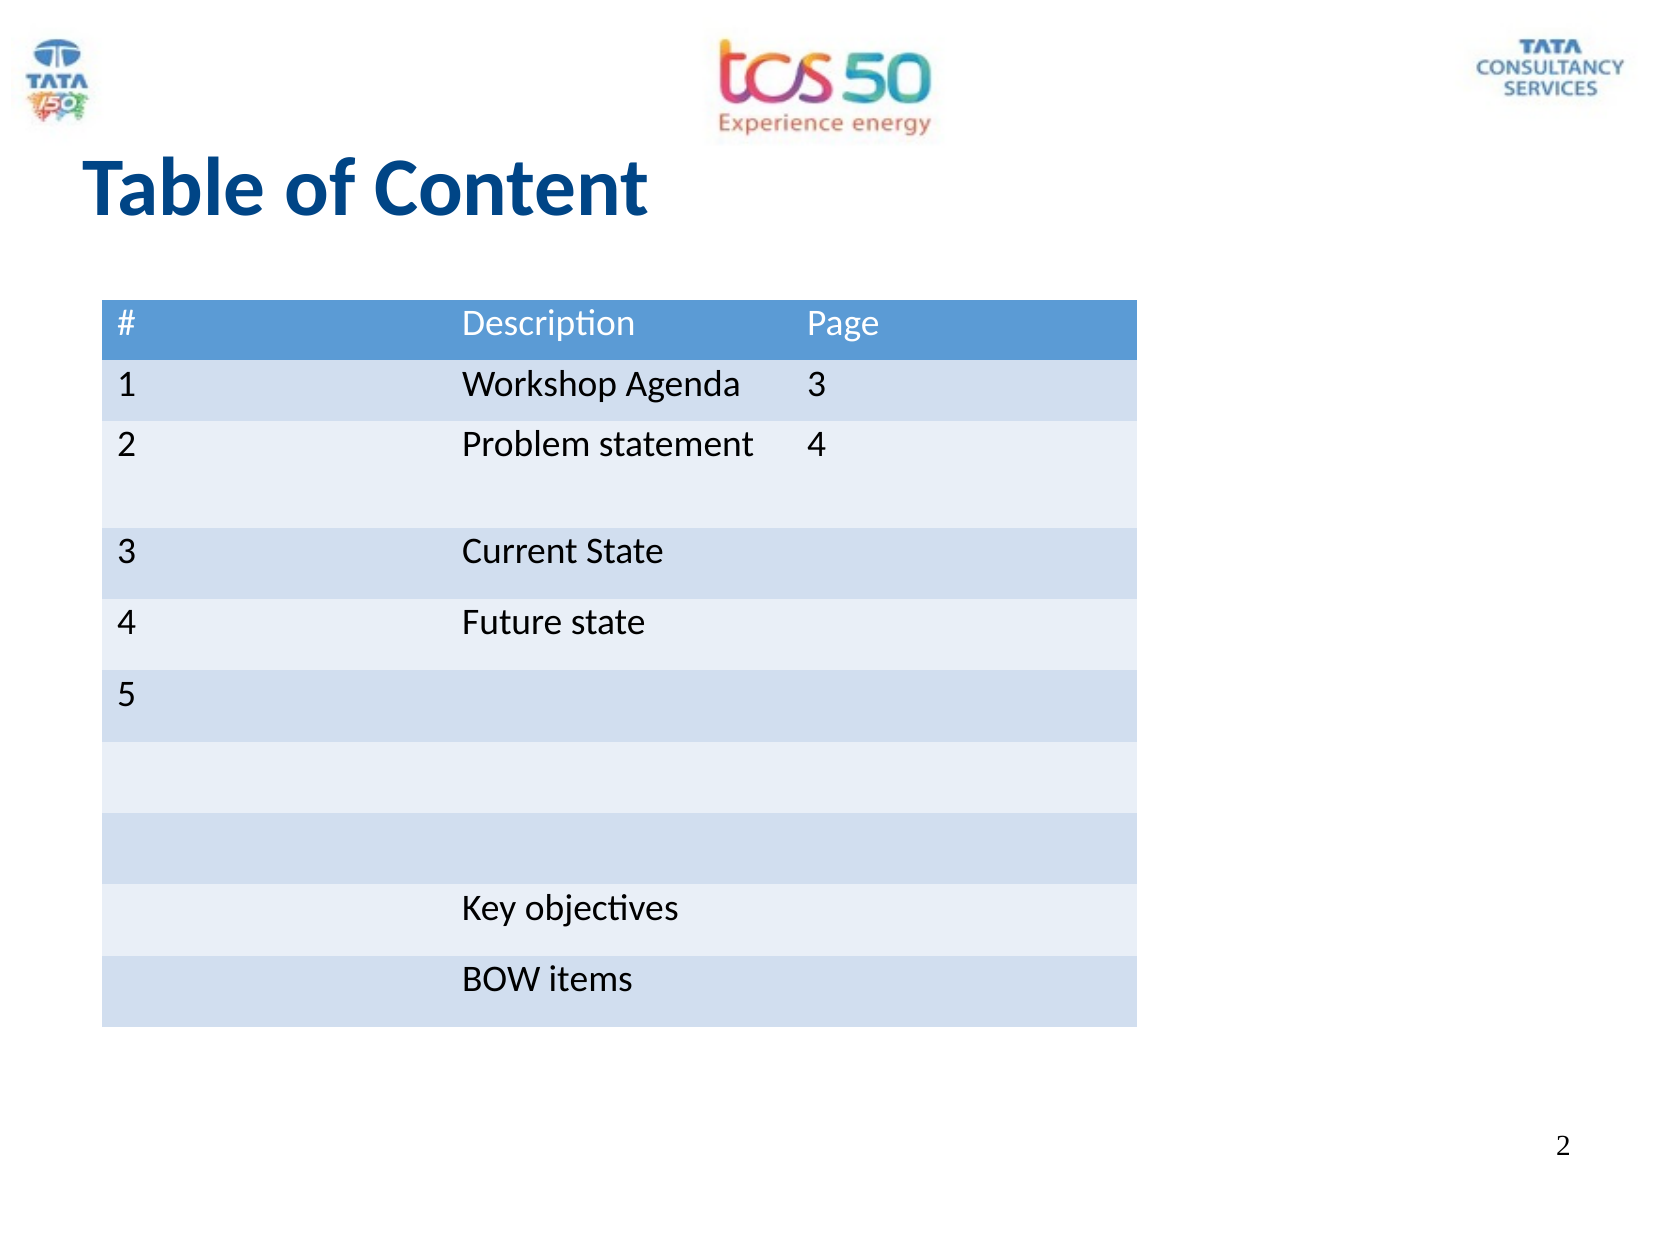

# Table of Content
| # | Description | Page |
| --- | --- | --- |
| 1 | Workshop Agenda | 3 |
| 2 | Problem statement | 4 |
| 3 | Current State | |
| 4 | Future state | |
| 5 | | |
| | | |
| | | |
| | Key objectives | |
| | BOW items | |
2